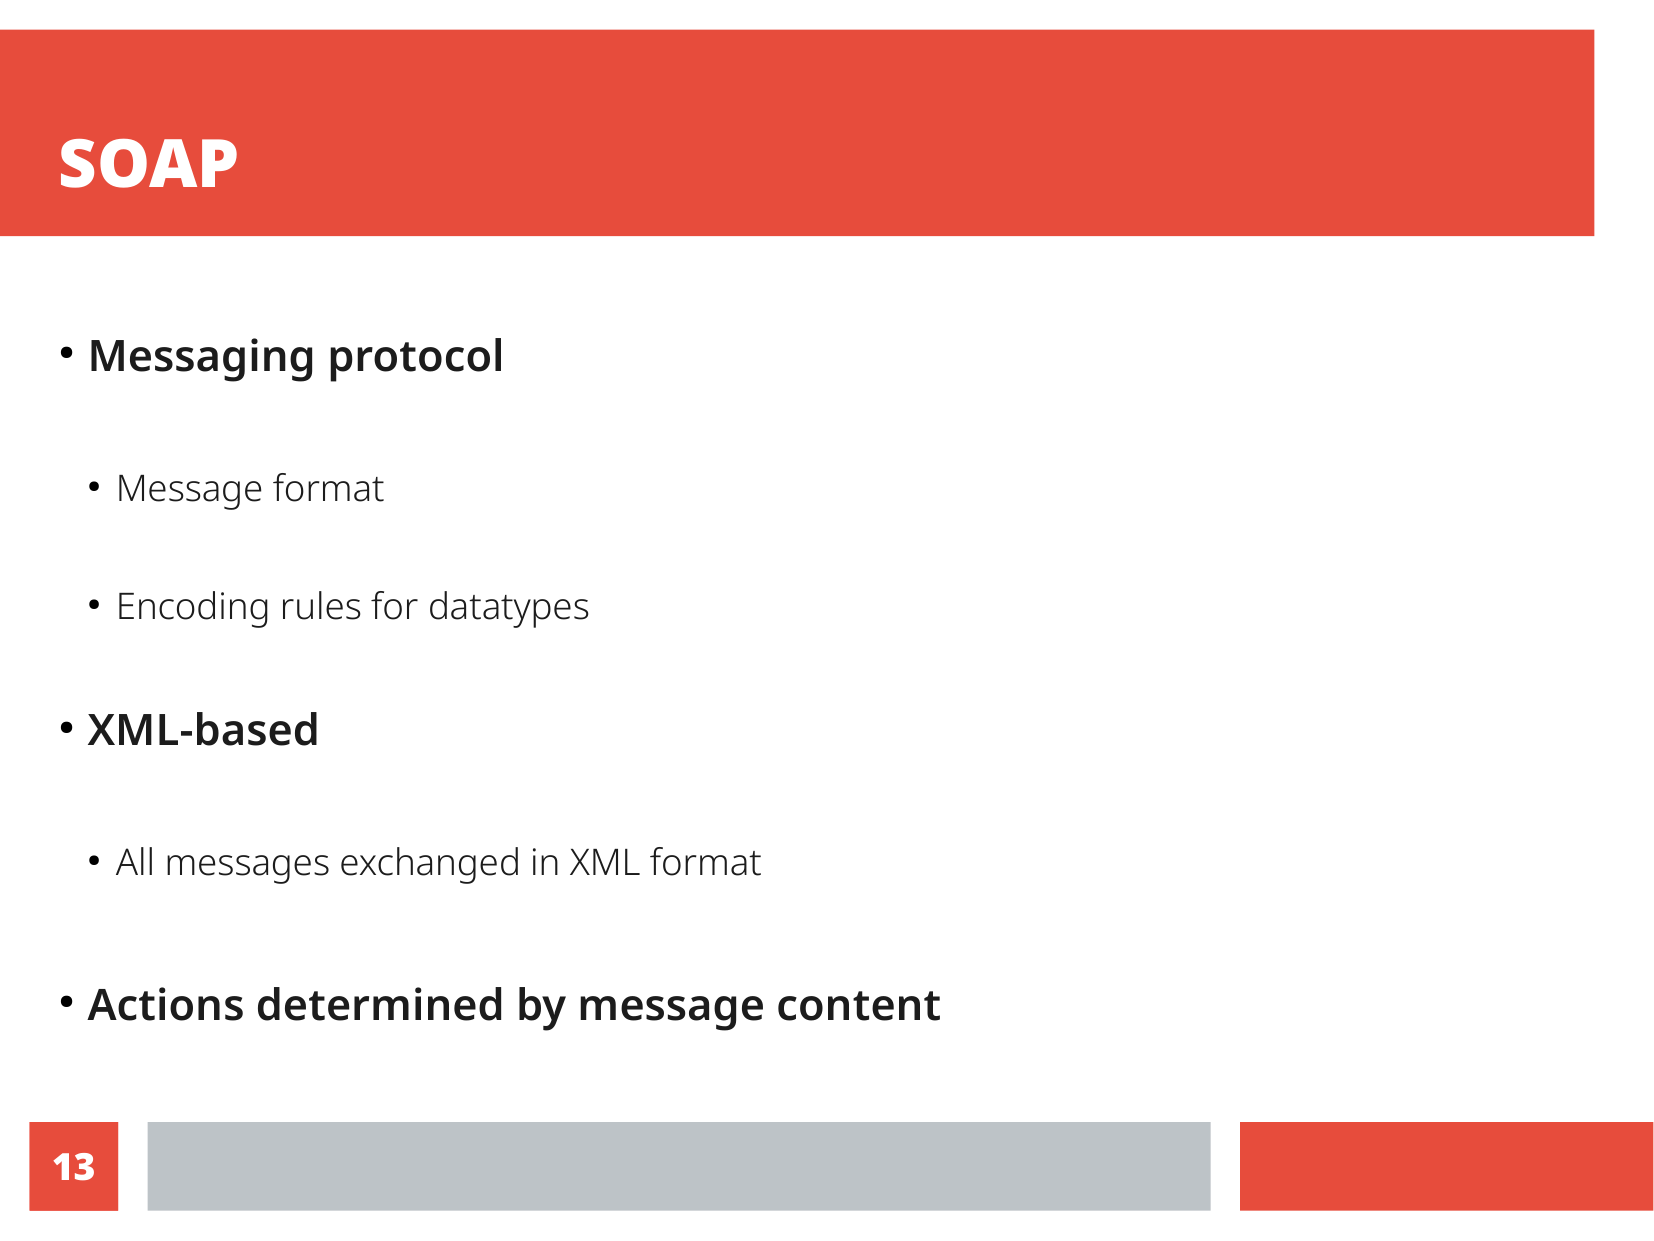

# SOAP
Messaging protocol
Message format
Encoding rules for datatypes
XML-based
All messages exchanged in XML format
Actions determined by message content
13